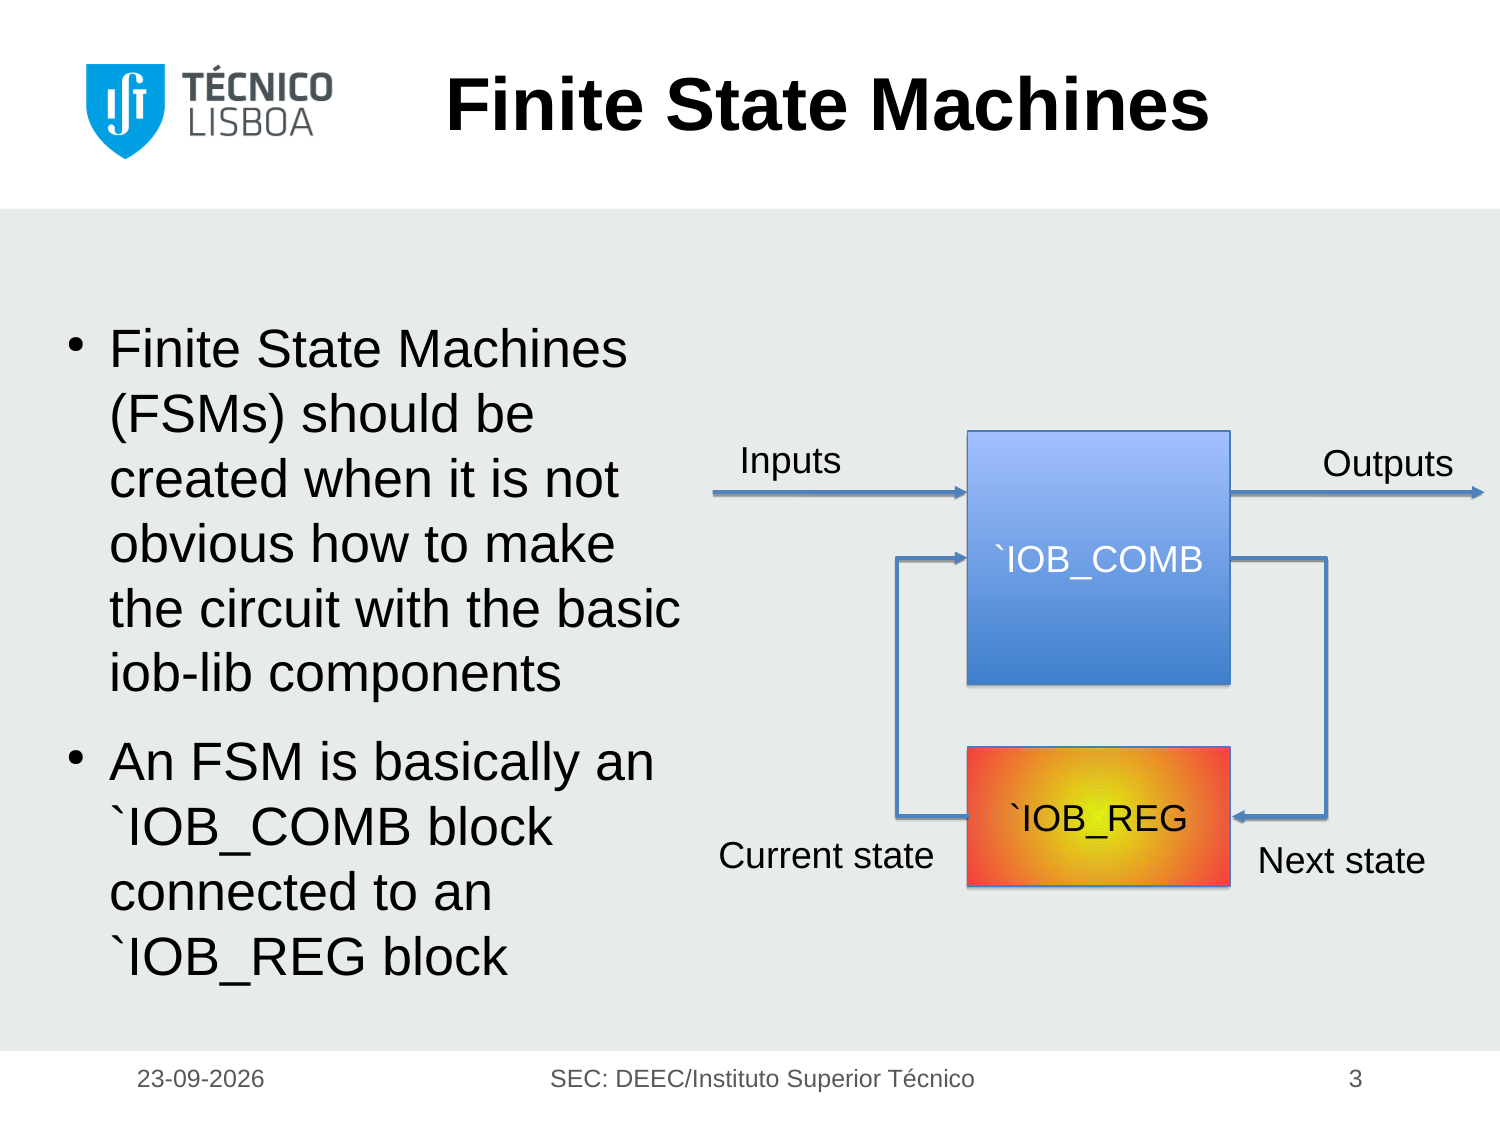

# Finite State Machines
Finite State Machines (FSMs) should be created when it is not obvious how to make the circuit with the basic iob-lib components
An FSM is basically an `IOB_COMB block connected to an `IOB_REG block
Inputs
`IOB_COMB
Outputs
`IOB_REG
Current state
Next state
3